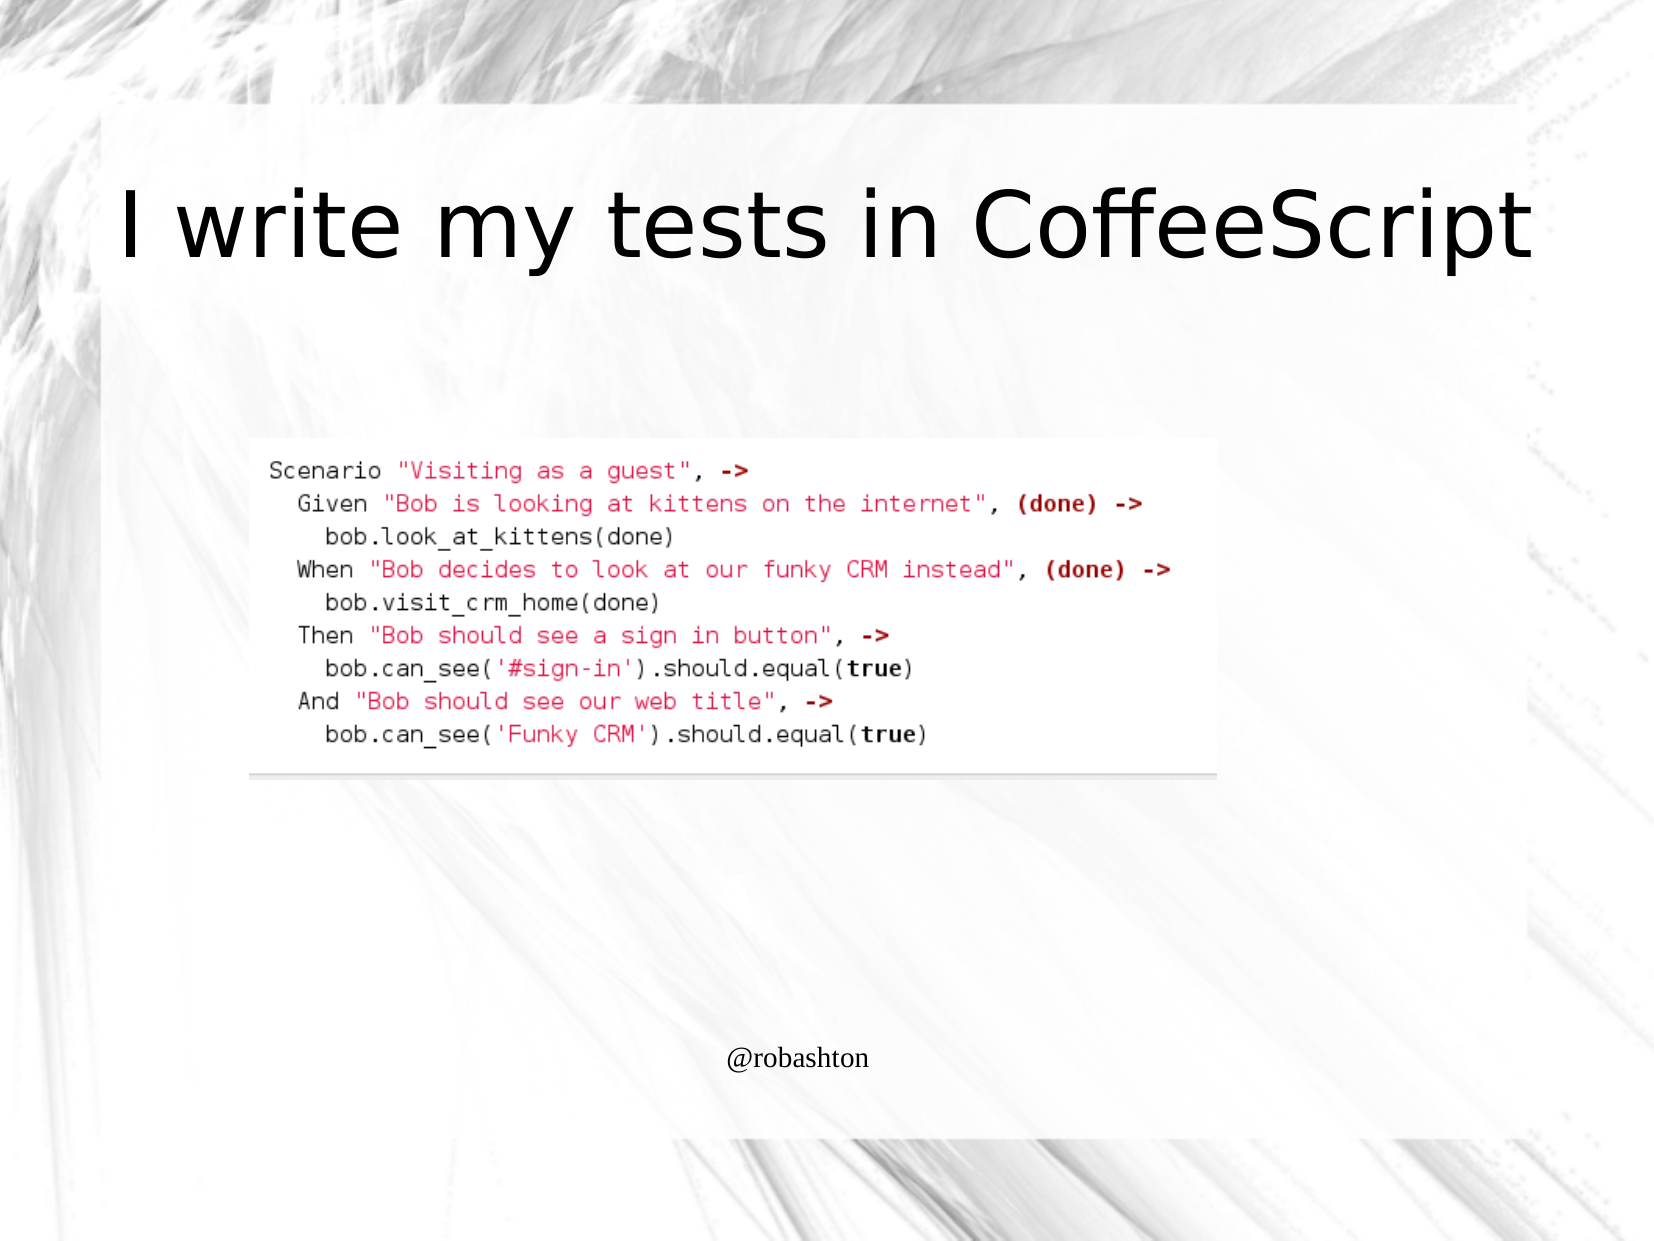

# I write my tests in CoffeeScript
@robashton